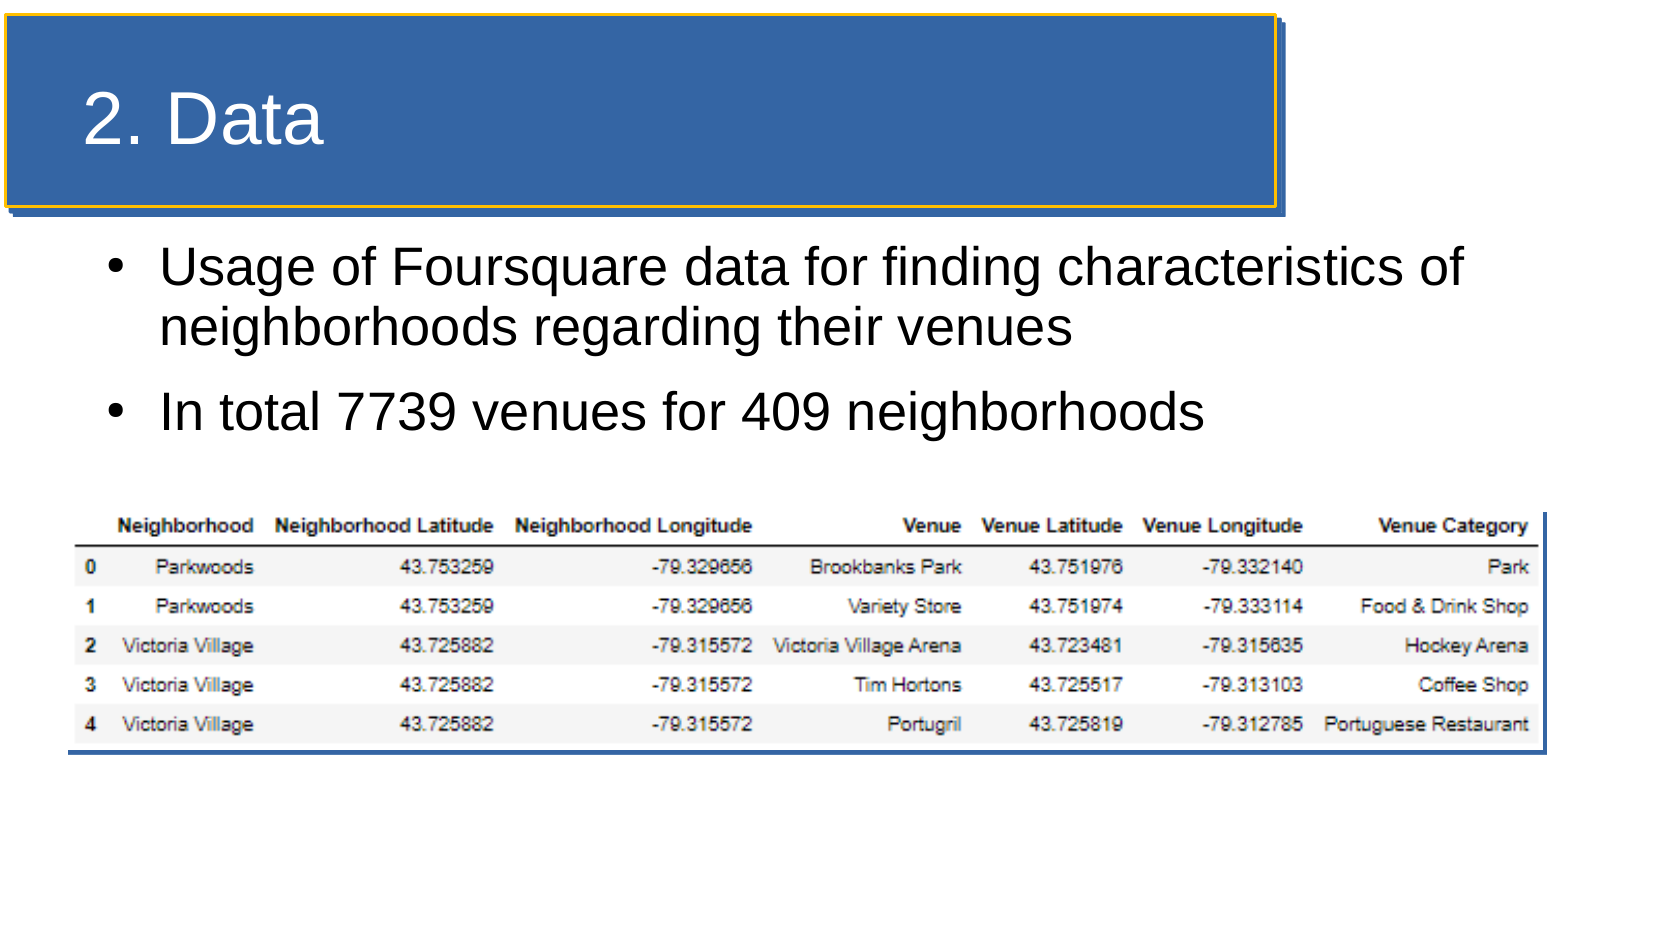

# 2. Data
Usage of Foursquare data for finding characteristics of neighborhoods regarding their venues
In total 7739 venues for 409 neighborhoods